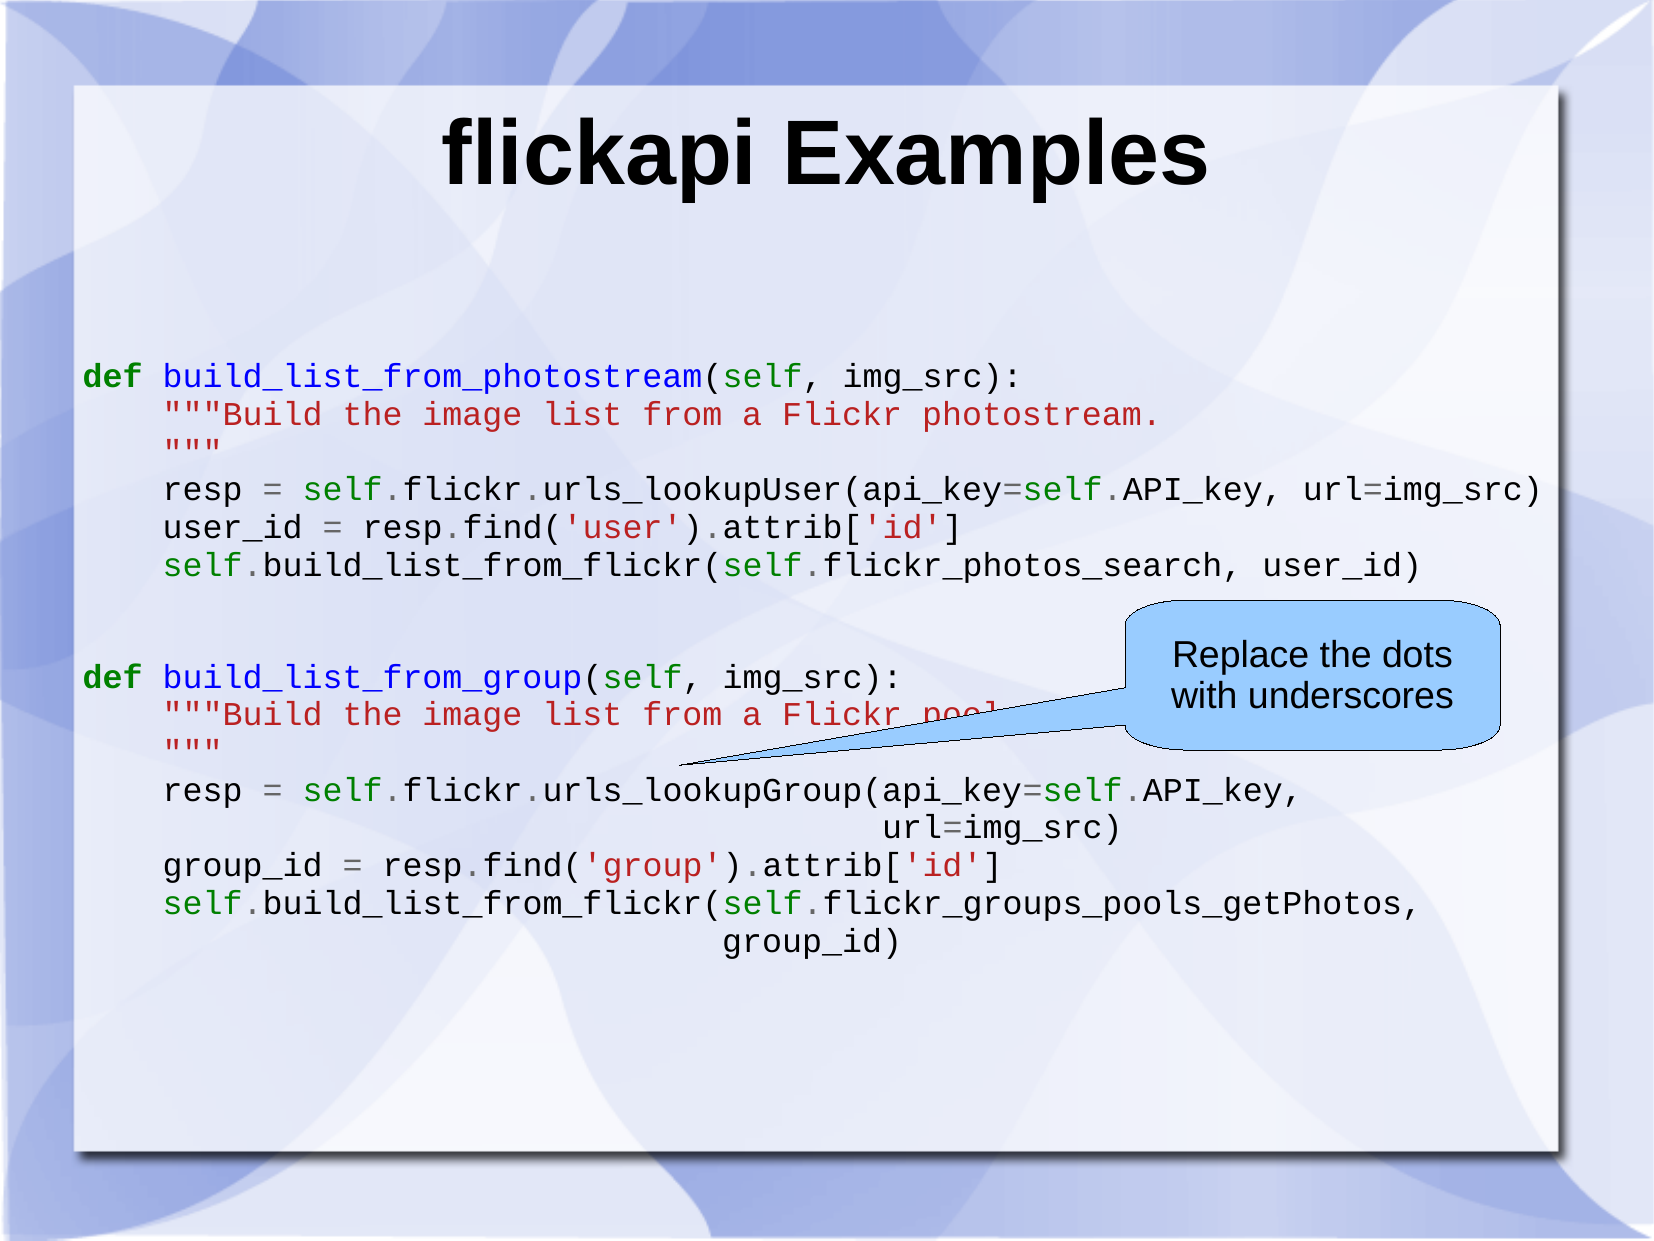

# flickapi Examples
def build_list_from_photostream(self, img_src):
 """Build the image list from a Flickr photostream.
 """
 resp = self.flickr.urls_lookupUser(api_key=self.API_key, url=img_src)
 user_id = resp.find('user').attrib['id']
 self.build_list_from_flickr(self.flickr_photos_search, user_id)
def build_list_from_group(self, img_src):
 """Build the image list from a Flickr pool.
 """
 resp = self.flickr.urls_lookupGroup(api_key=self.API_key,
 url=img_src)
 group_id = resp.find('group').attrib['id']
 self.build_list_from_flickr(self.flickr_groups_pools_getPhotos,
 group_id)
Replace the dots
with underscores